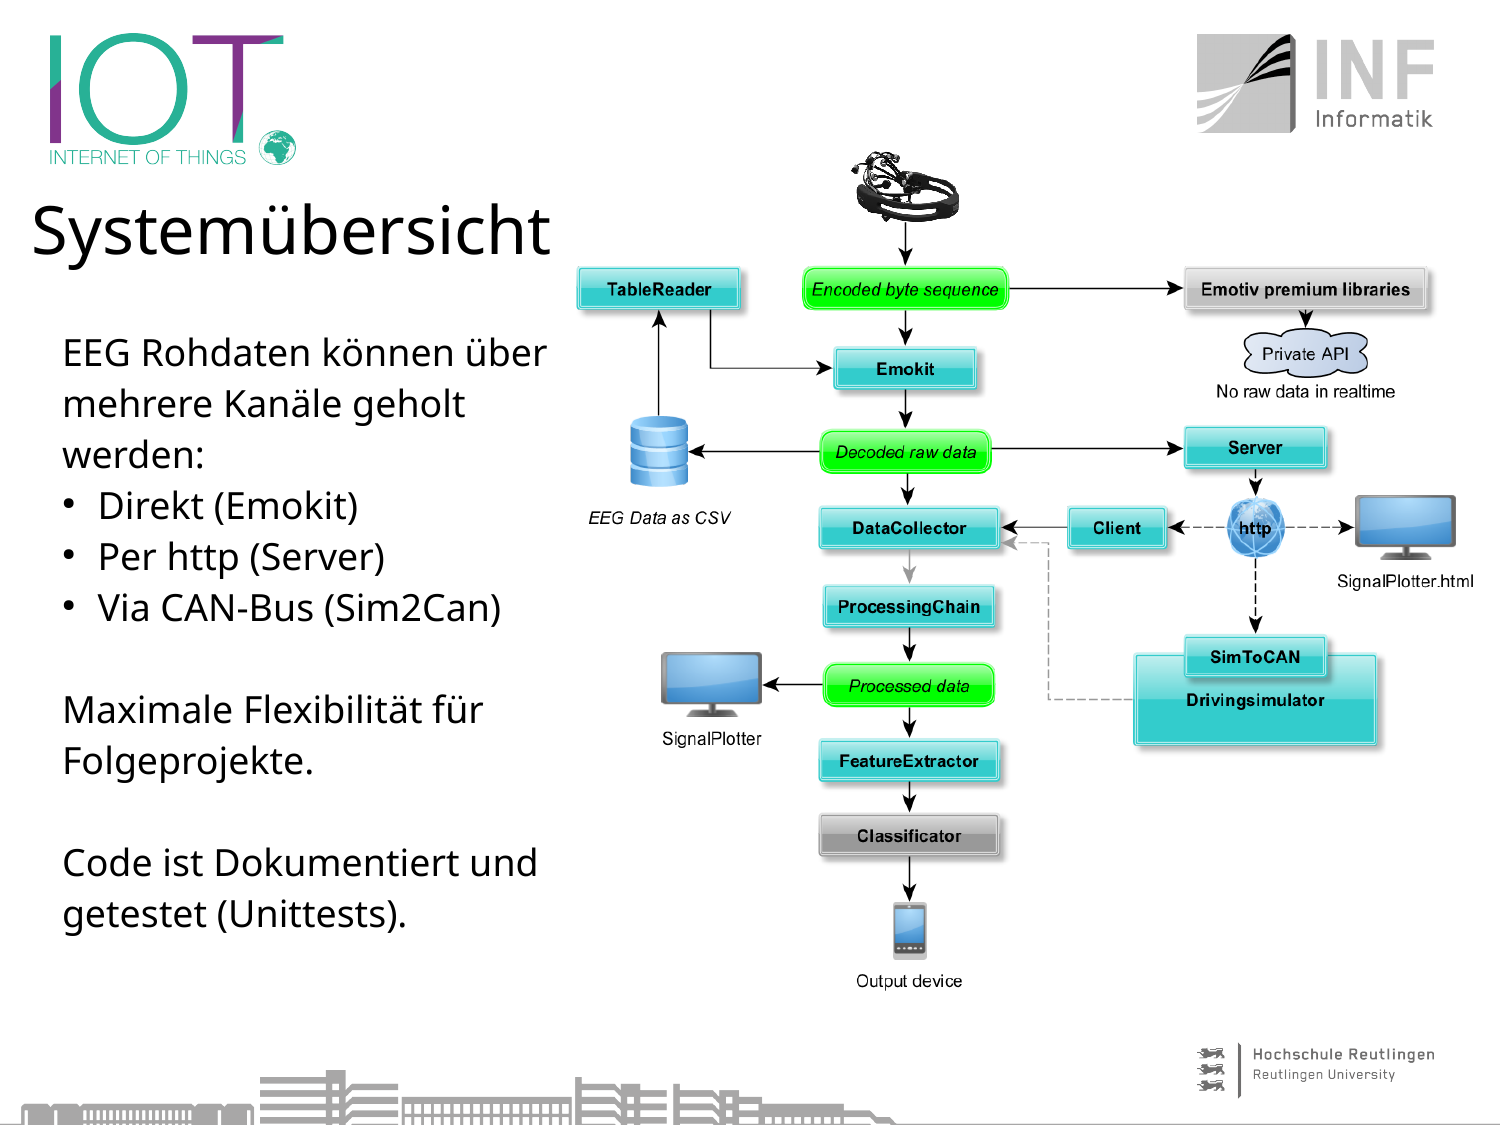

Systemübersicht
EEG Rohdaten können über mehrere Kanäle geholt werden:
Direkt (Emokit)
Per http (Server)
Via CAN-Bus (Sim2Can)
Maximale Flexibilität für Folgeprojekte.
Code ist Dokumentiert und getestet (Unittests).